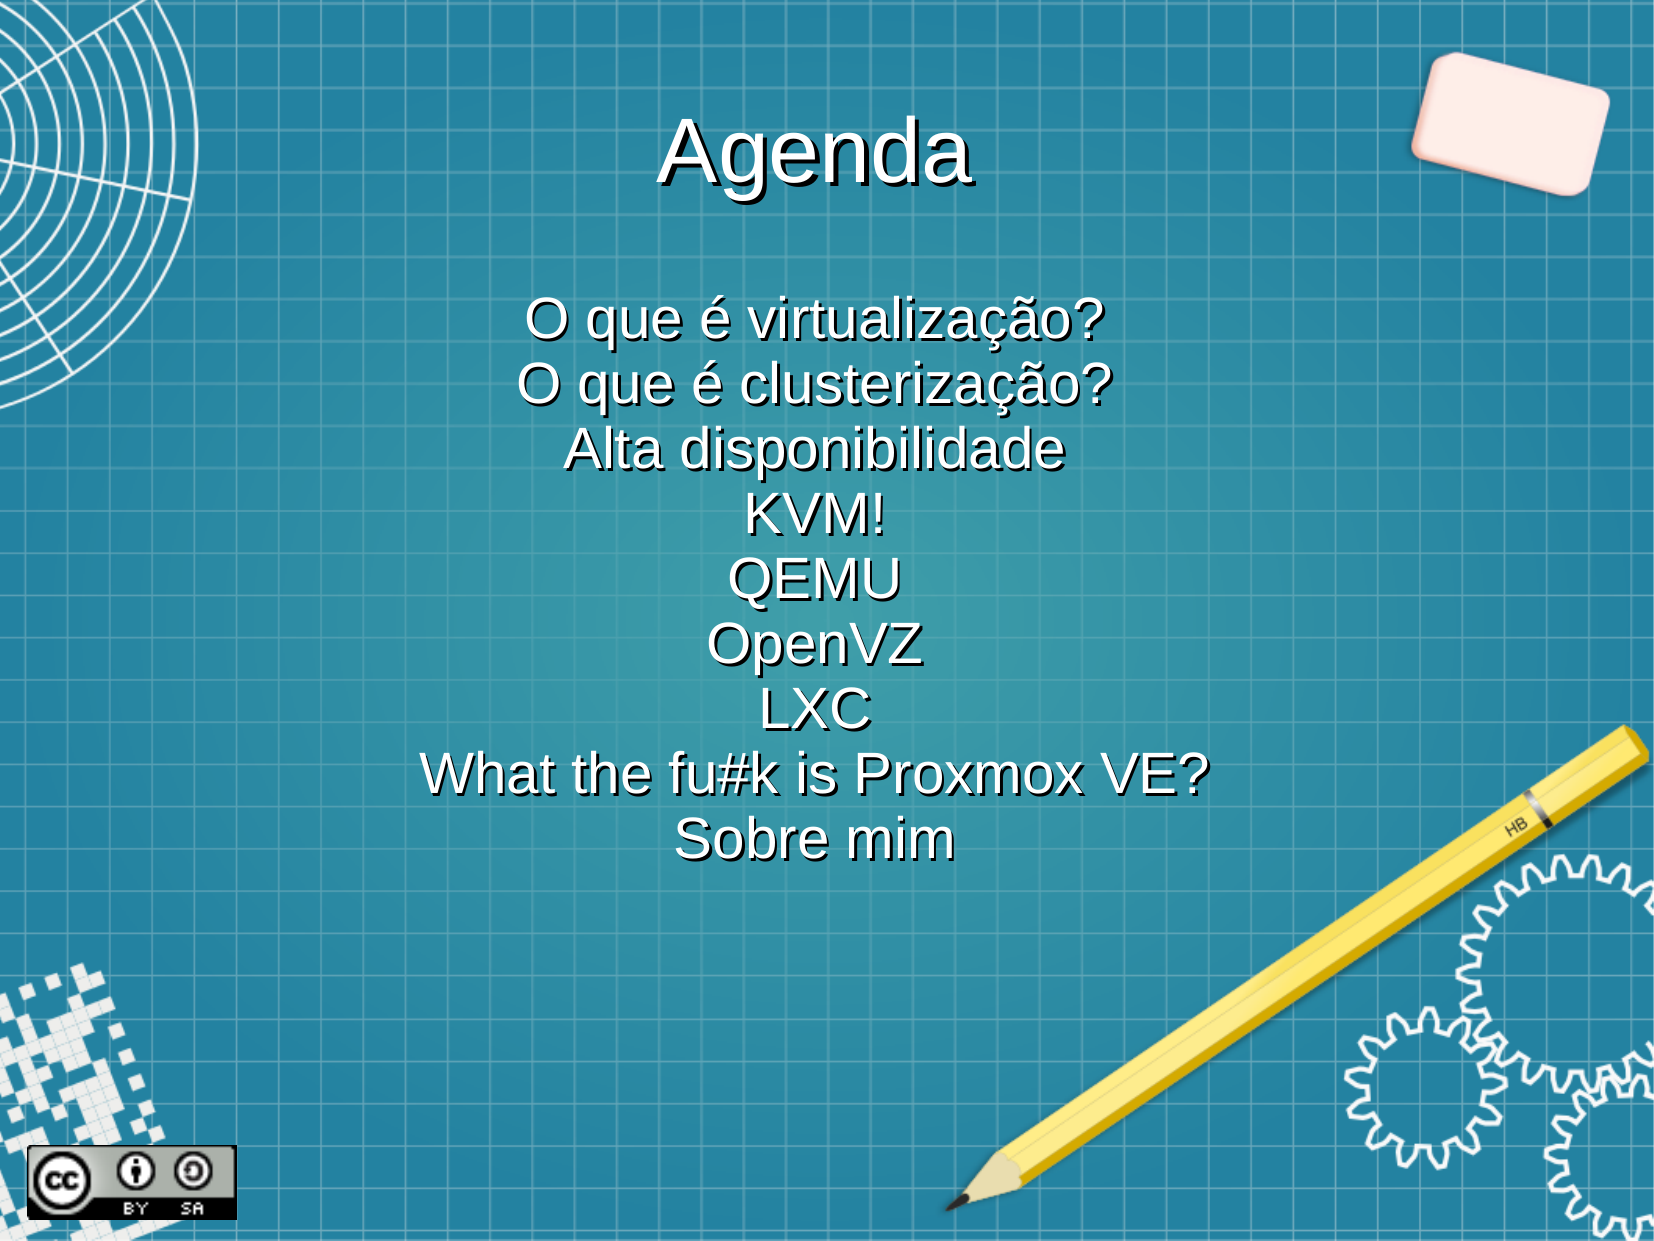

# Agenda
O que é virtualização?
O que é clusterização?
Alta disponibilidade
KVM!
QEMU
OpenVZ
LXC
What the fu#k is Proxmox VE?
Sobre mim